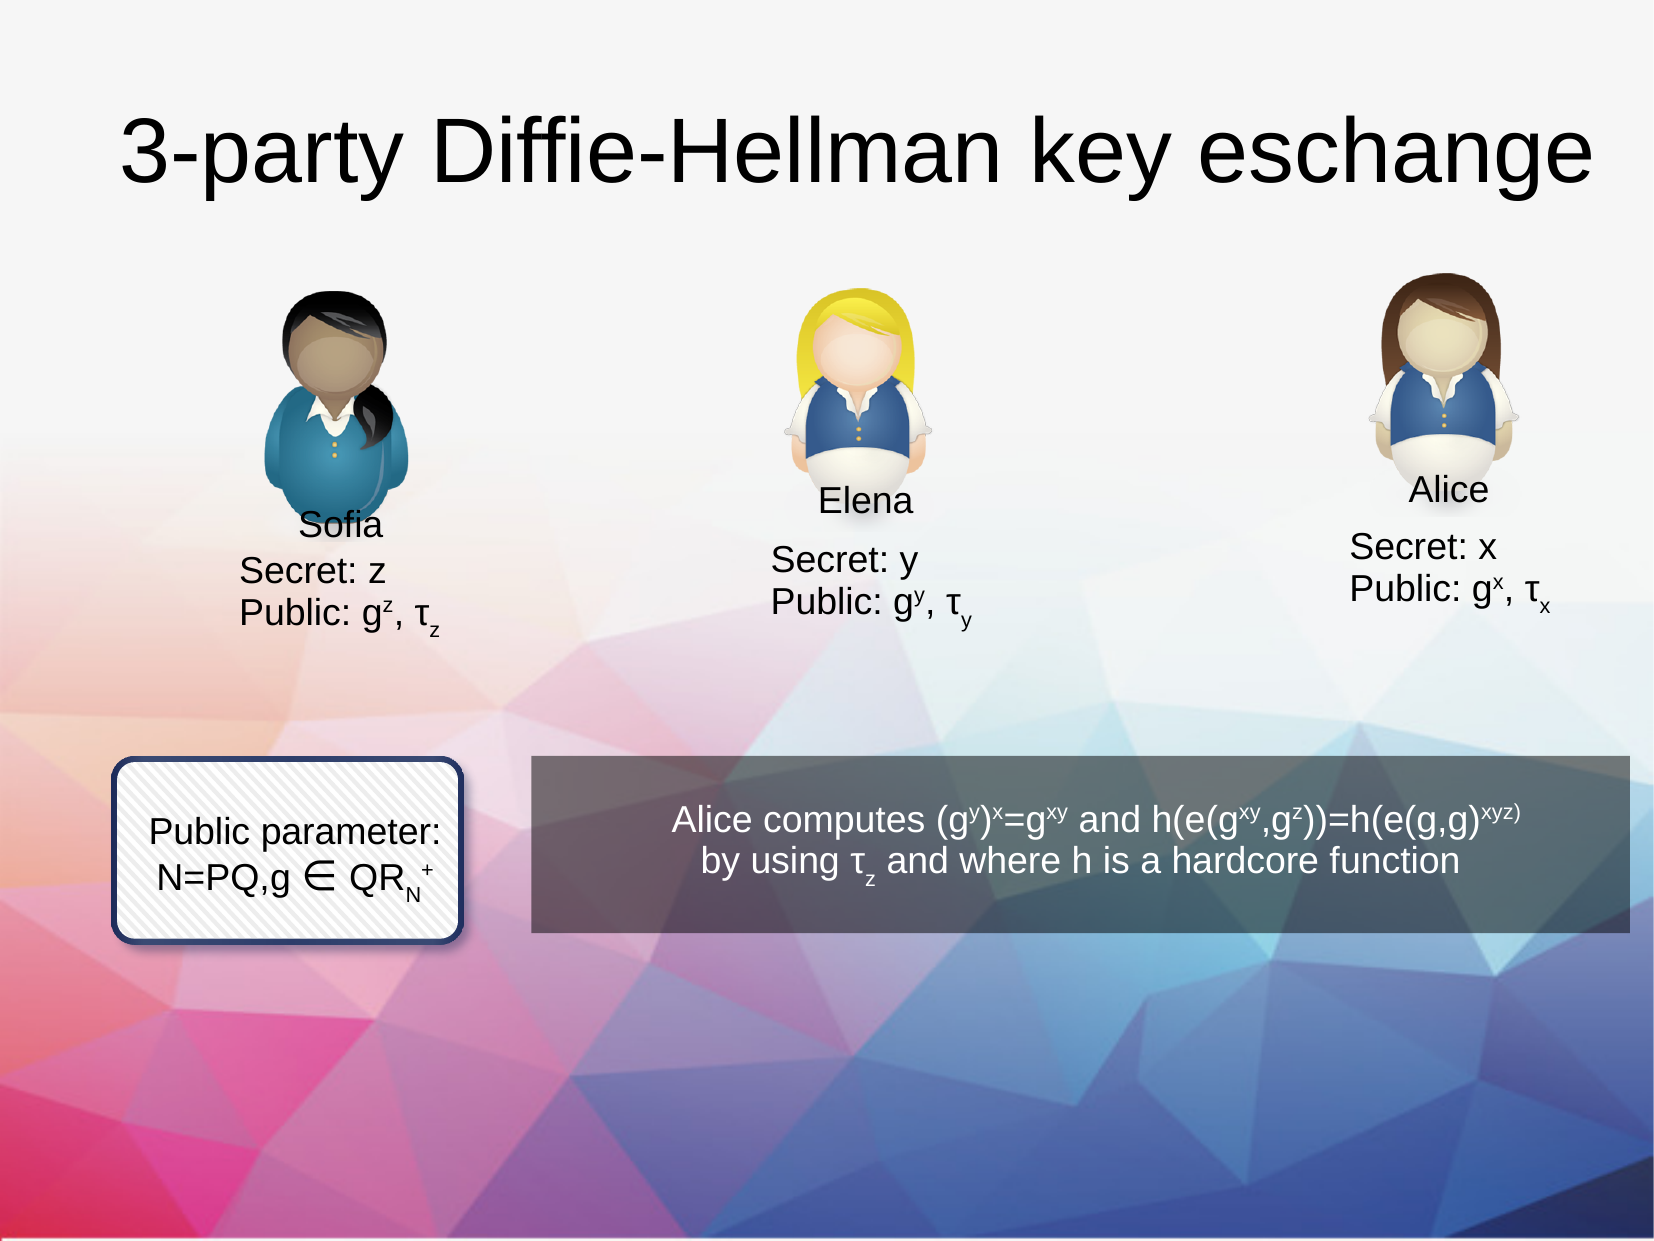

# 3-party Diffie-Hellman key eschange
Alice
Elena
Sofia
Secret: x
Public: gx, τx
Secret: y
Public: gy, τy
Secret: z
Public: gz, τz
Public parameter:
N=PQ,g ∈ QRN+
 Alice computes (gy)x=gxy and h(e(gxy,gz))=h(e(g,g)xyz)
by using τz and where h is a hardcore function